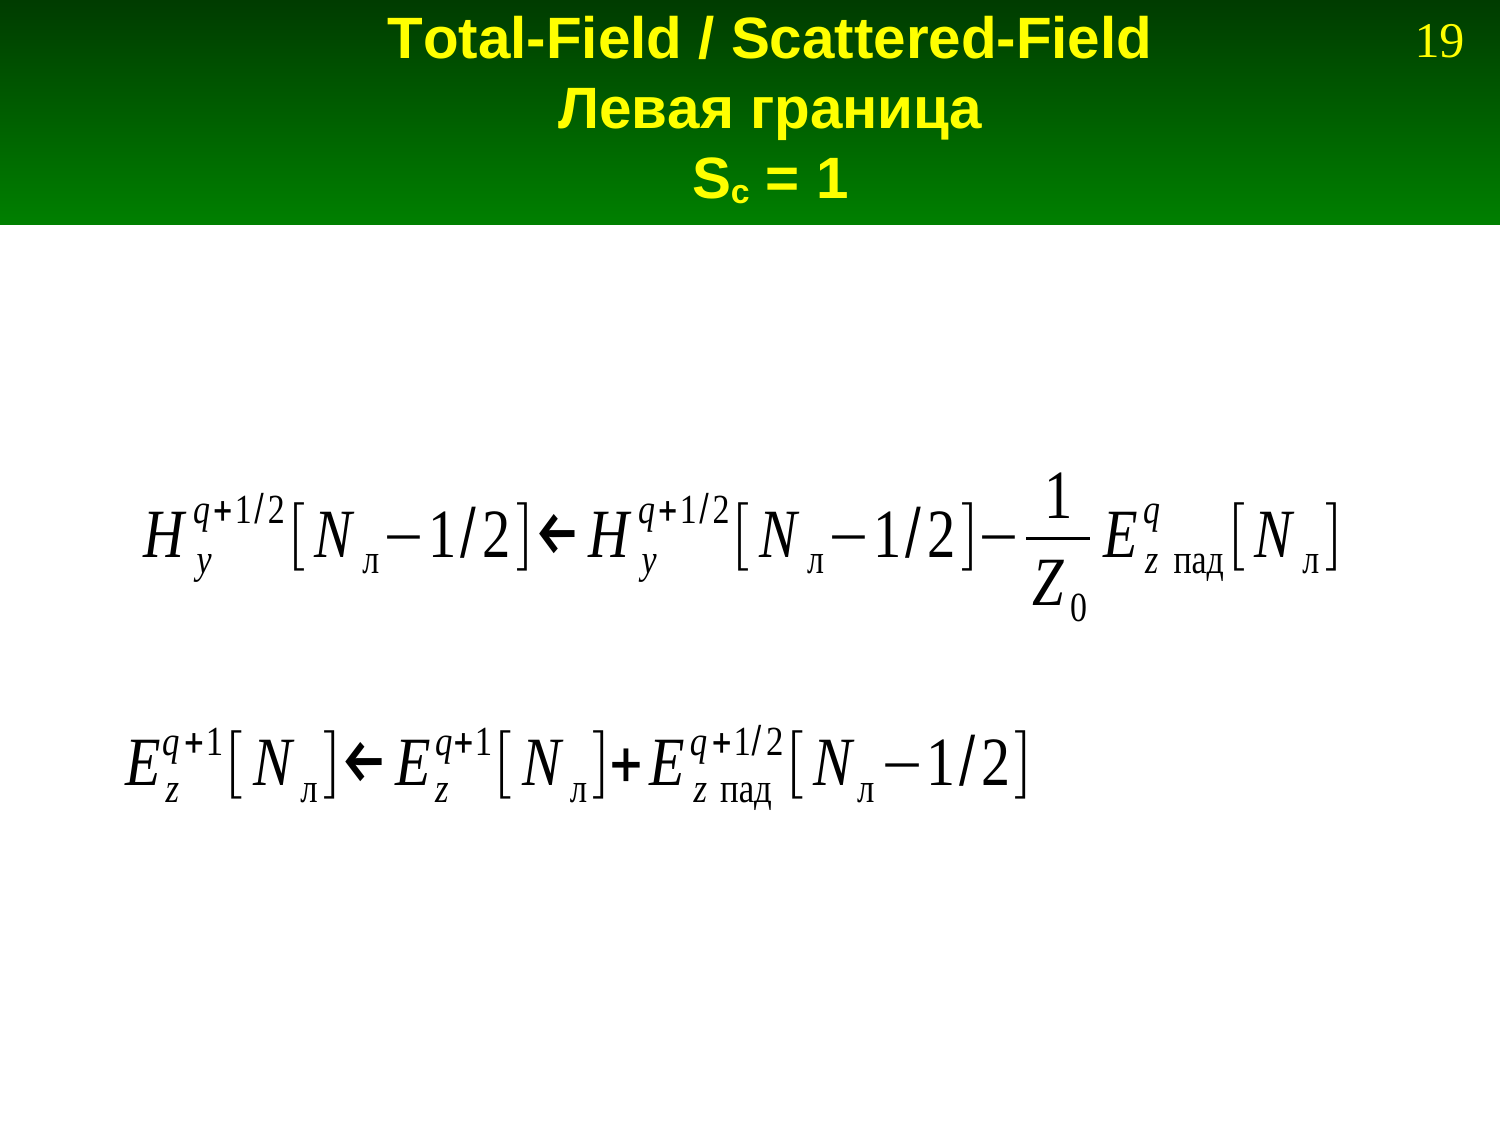

# Total-Field / Scattered-Field Левая граница Sc = 1